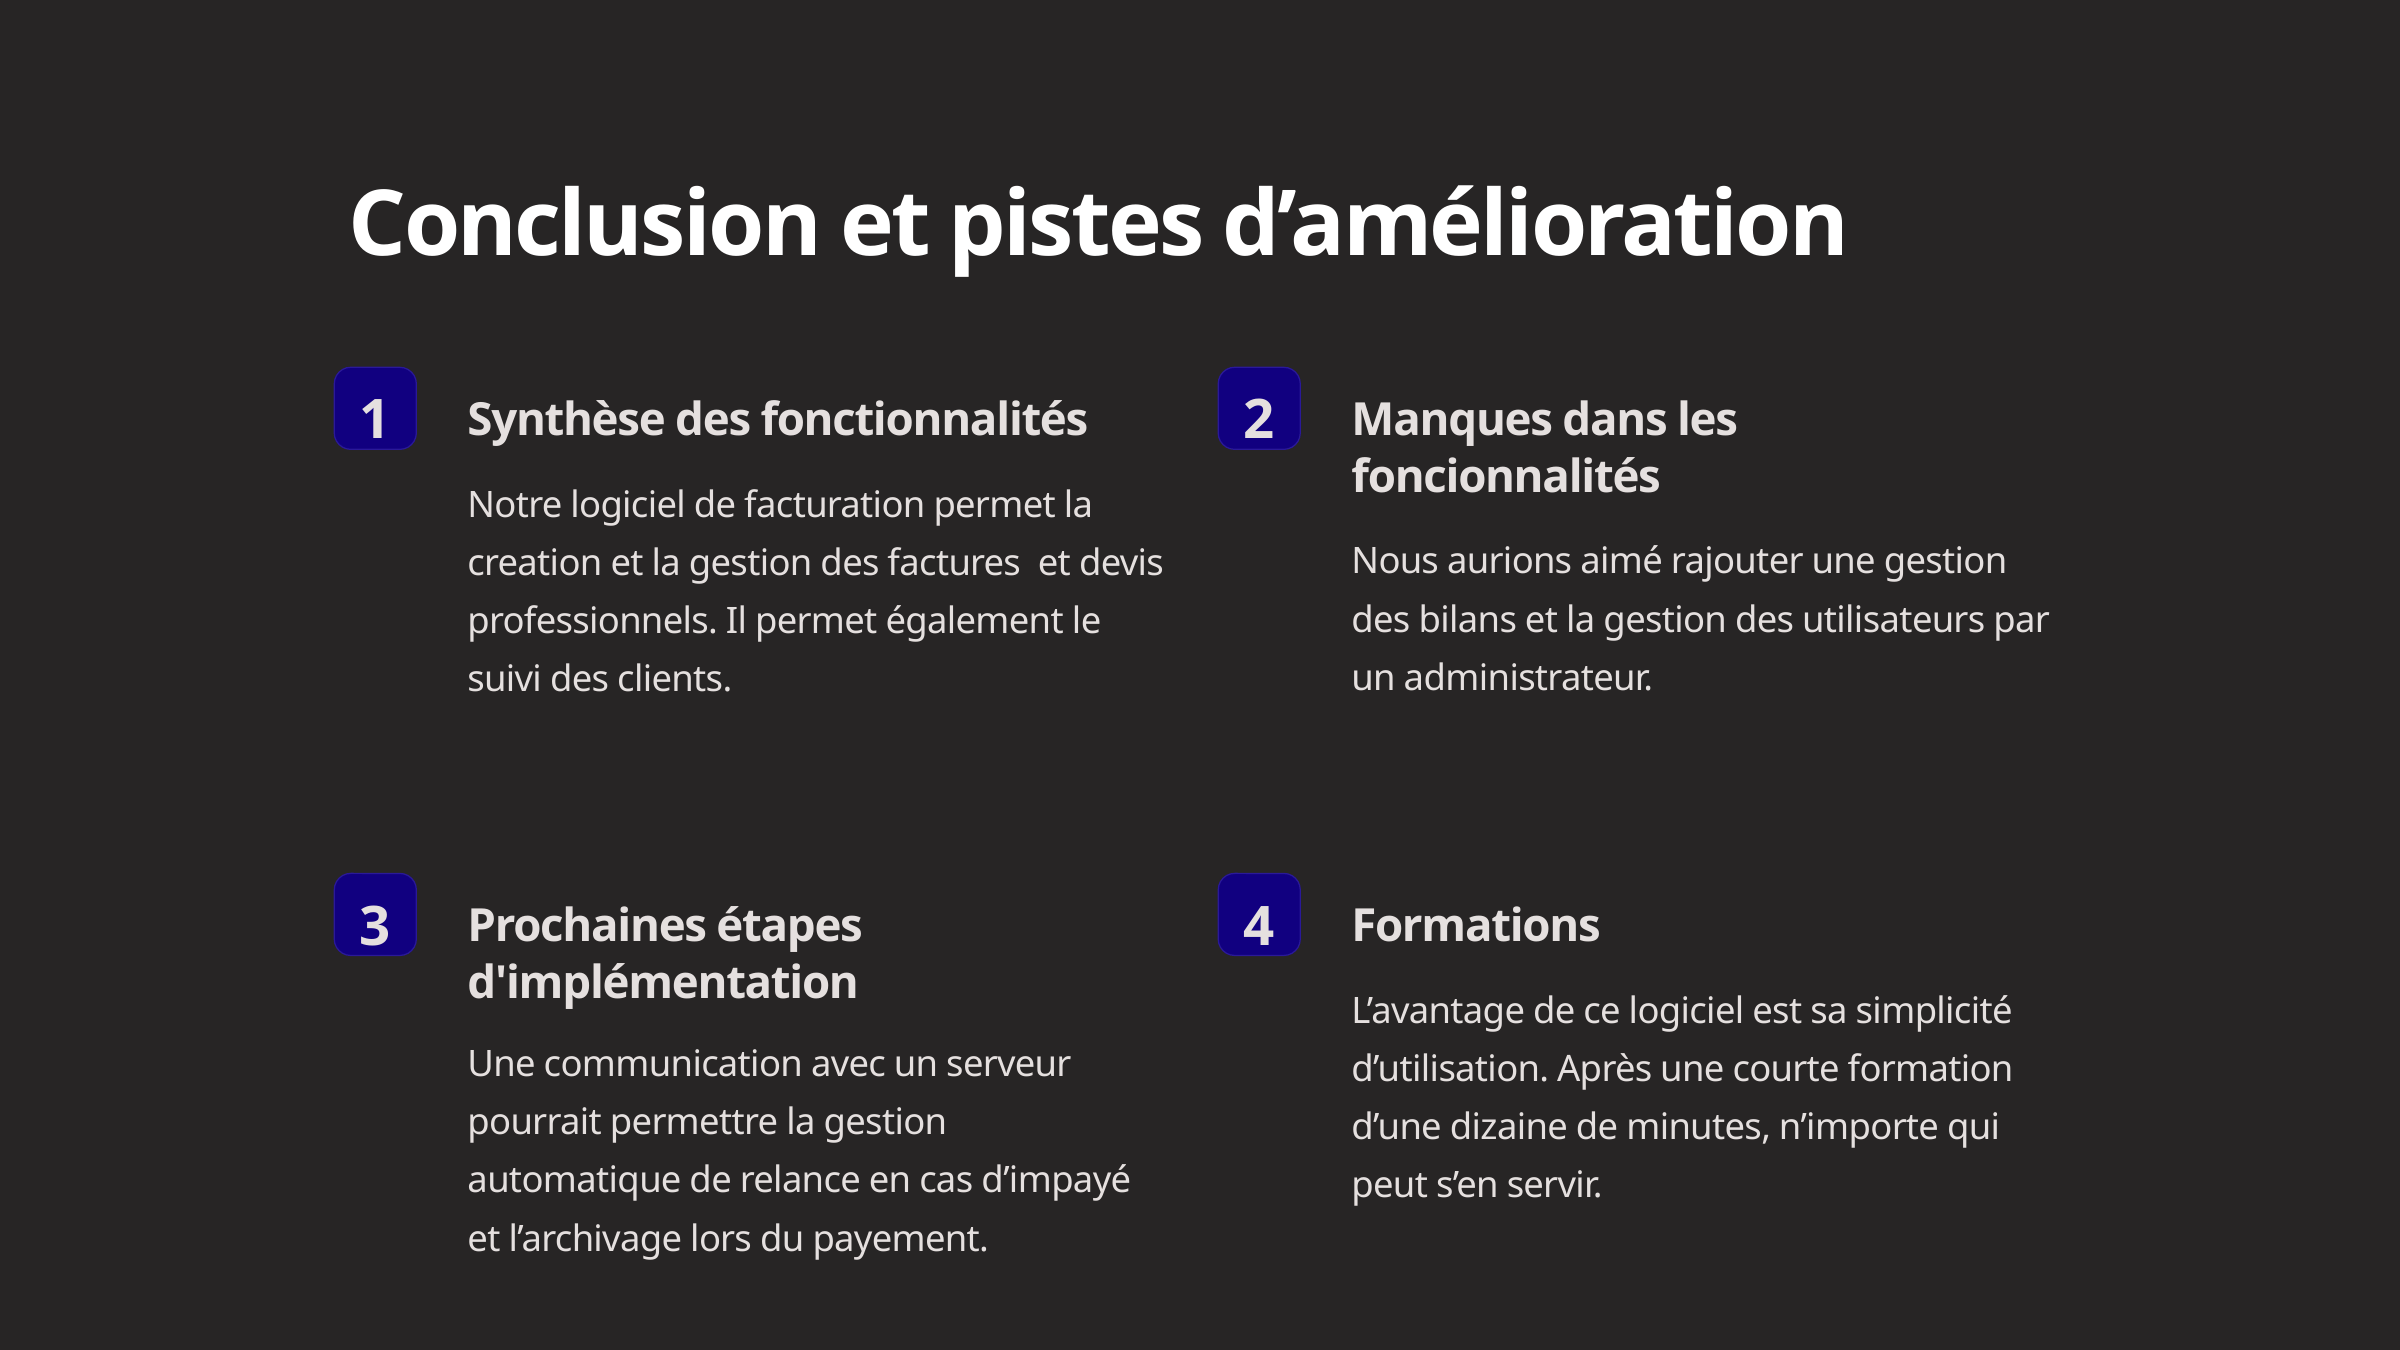

Conclusion et pistes d’amélioration
1
2
Synthèse des fonctionnalités
Manques dans les foncionnalités
Notre logiciel de facturation permet la creation et la gestion des factures et devis professionnels. Il permet également le suivi des clients.
Nous aurions aimé rajouter une gestion des bilans et la gestion des utilisateurs par un administrateur.
3
4
Prochaines étapes
d'implémentation
Formations
L’avantage de ce logiciel est sa simplicité d’utilisation. Après une courte formation d’une dizaine de minutes, n’importe qui peut s’en servir.
Une communication avec un serveur pourrait permettre la gestion automatique de relance en cas d’impayé et l’archivage lors du payement.